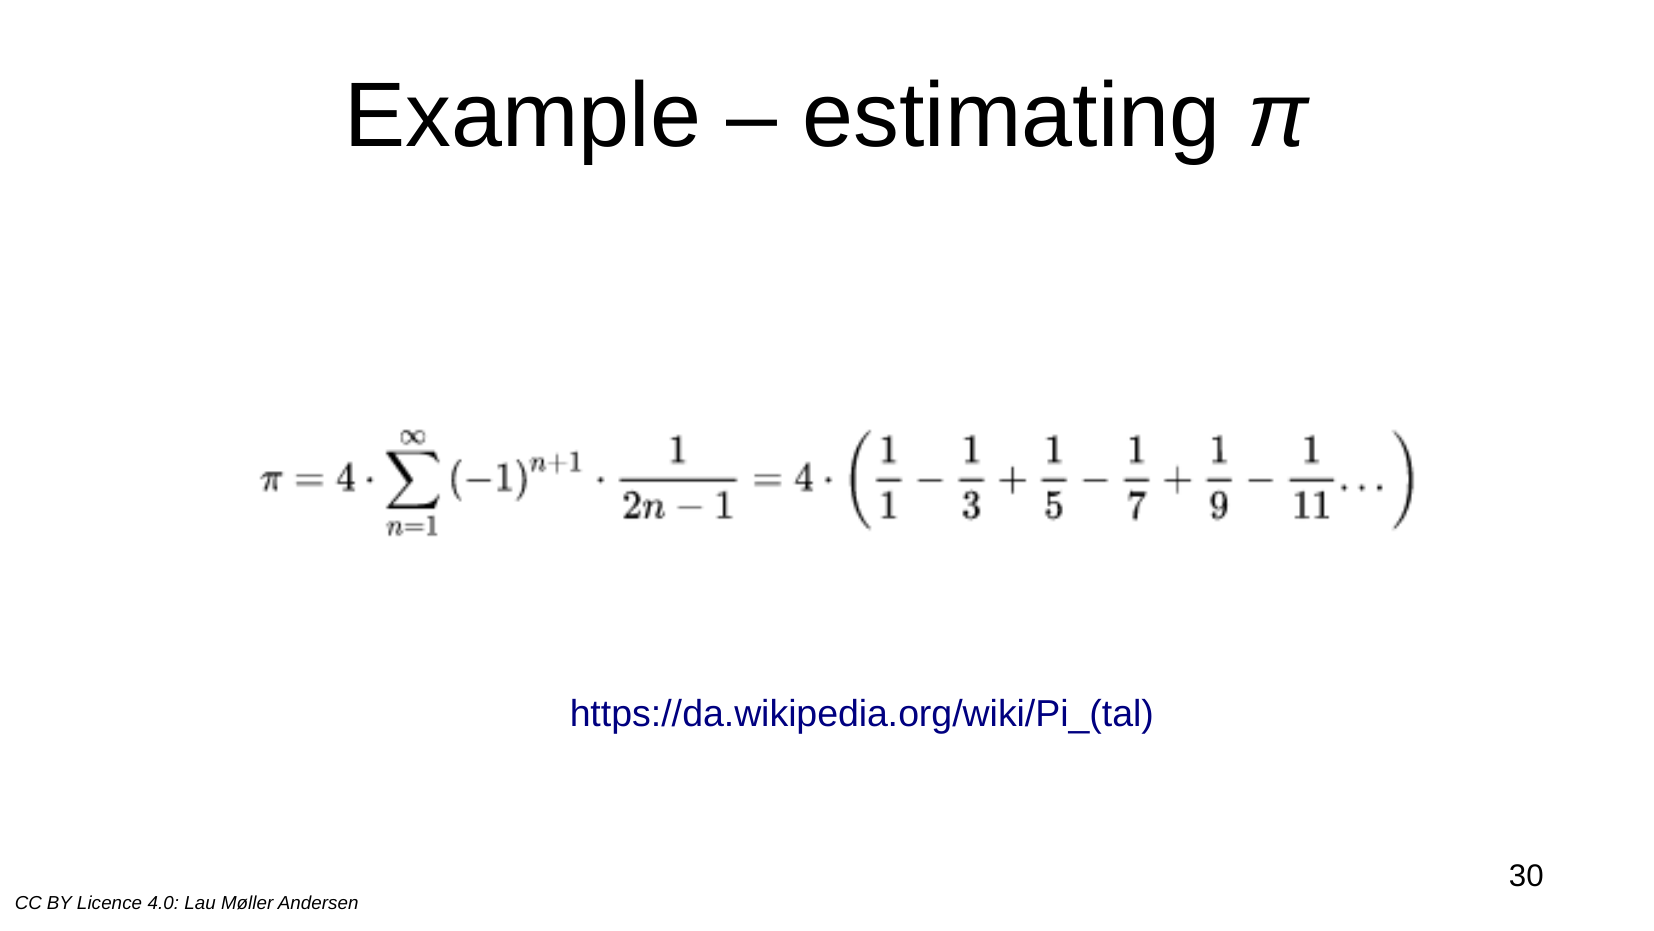

# Example – estimating π
https://da.wikipedia.org/wiki/Pi_(tal)
CC BY Licence 4.0: Lau Møller Andersen